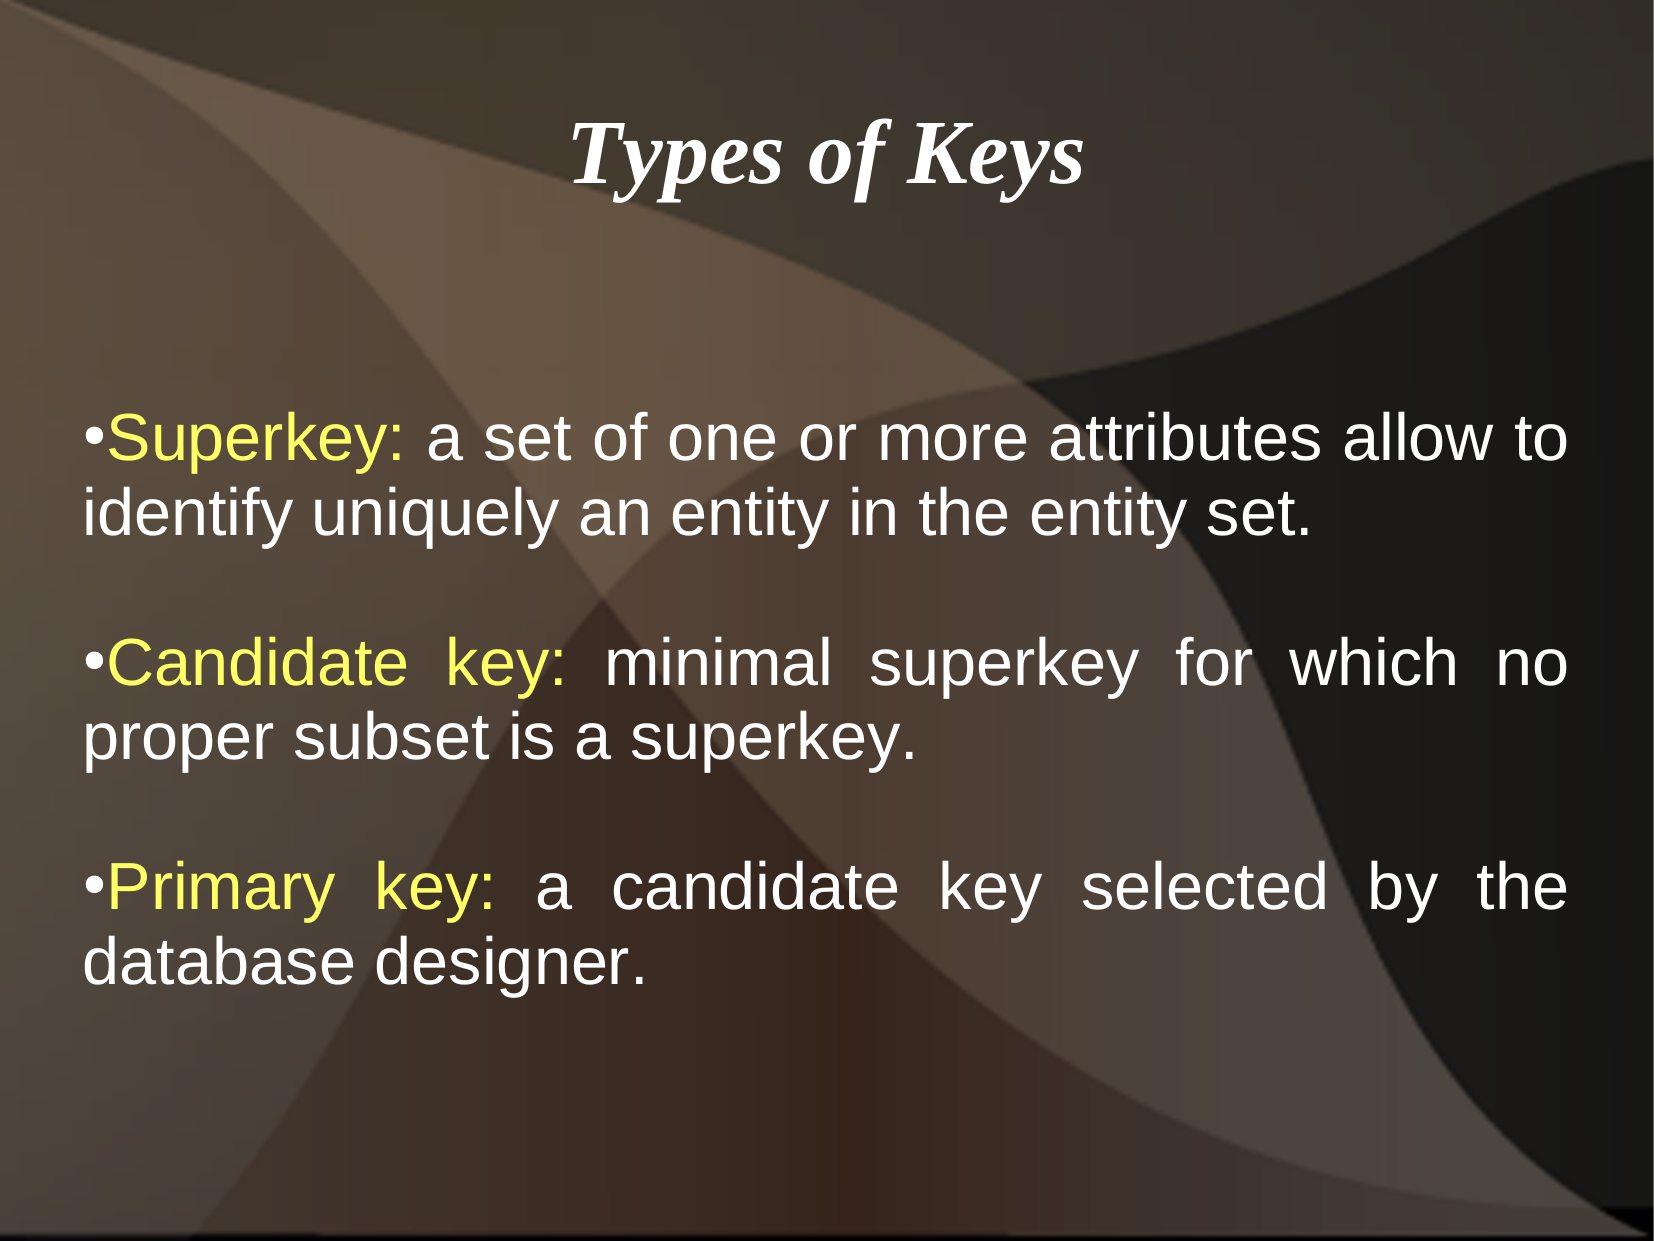

# Types of Keys
Superkey: a set of one or more attributes allow to identify uniquely an entity in the entity set.
Candidate key: minimal superkey for which no proper subset is a superkey.
Primary key: a candidate key selected by the database designer.